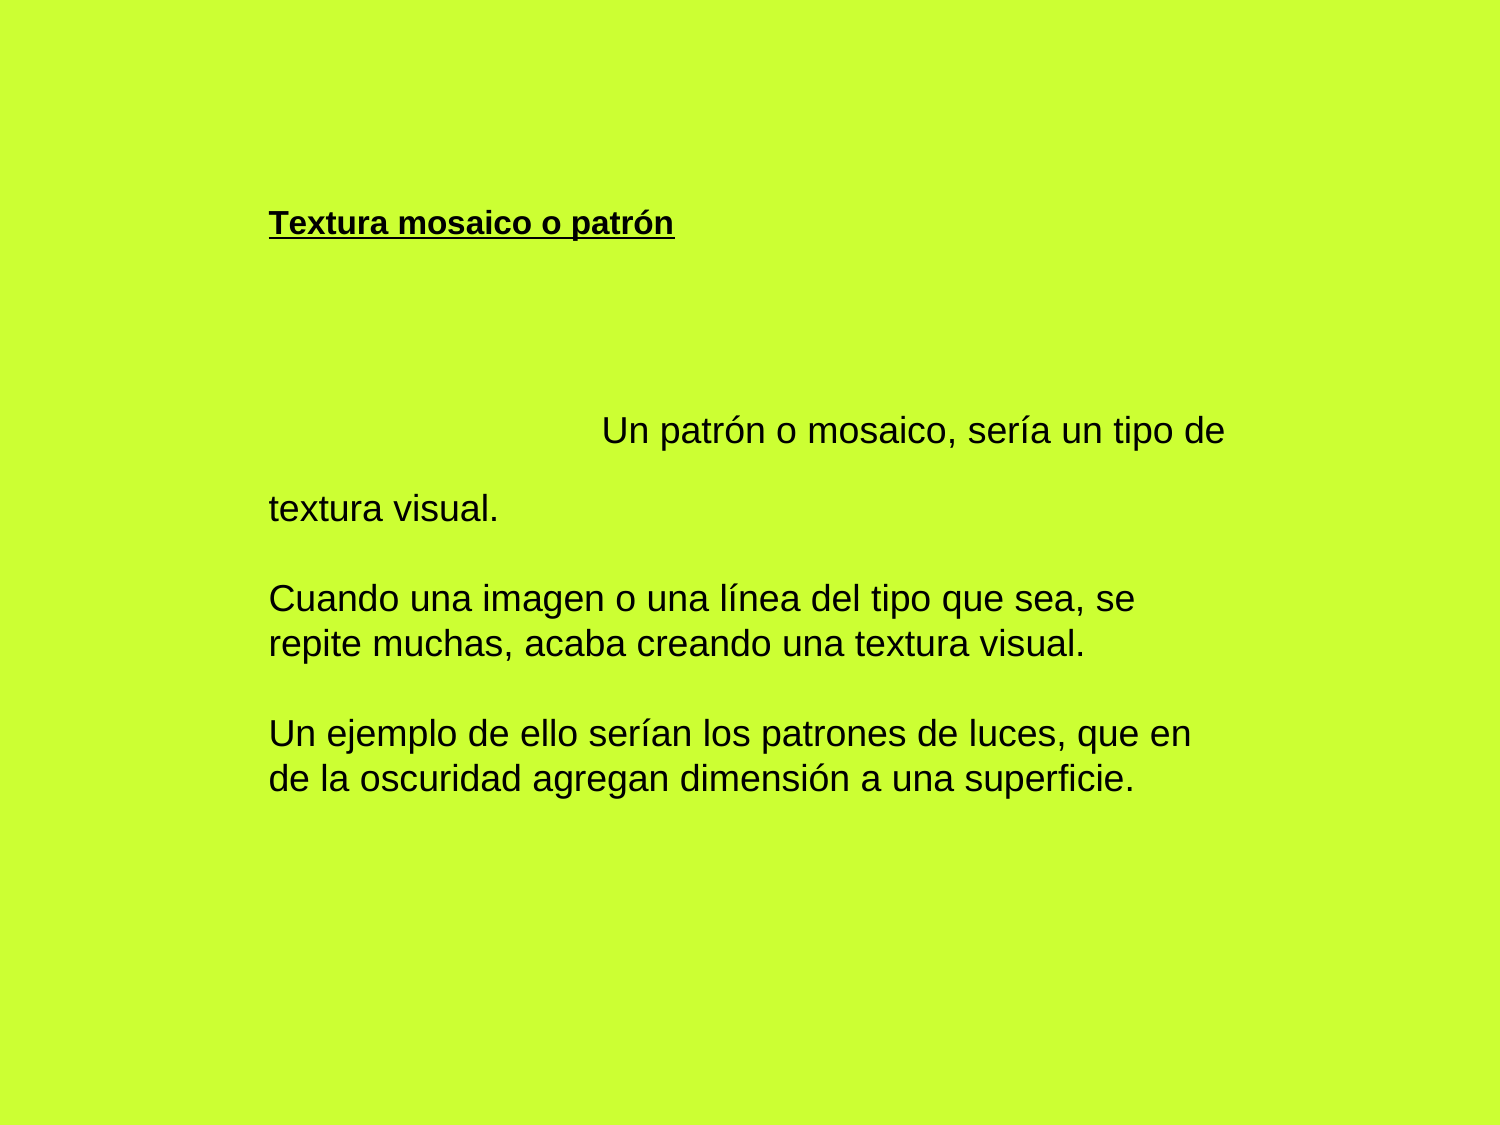

Textura mosaico o patrón
                                          Un patrón o mosaico, sería un tipo de textura visual.
Cuando una imagen o una línea del tipo que sea, se repite muchas, acaba creando una textura visual.
Un ejemplo de ello serían los patrones de luces, que en de la oscuridad agregan dimensión a una superficie.